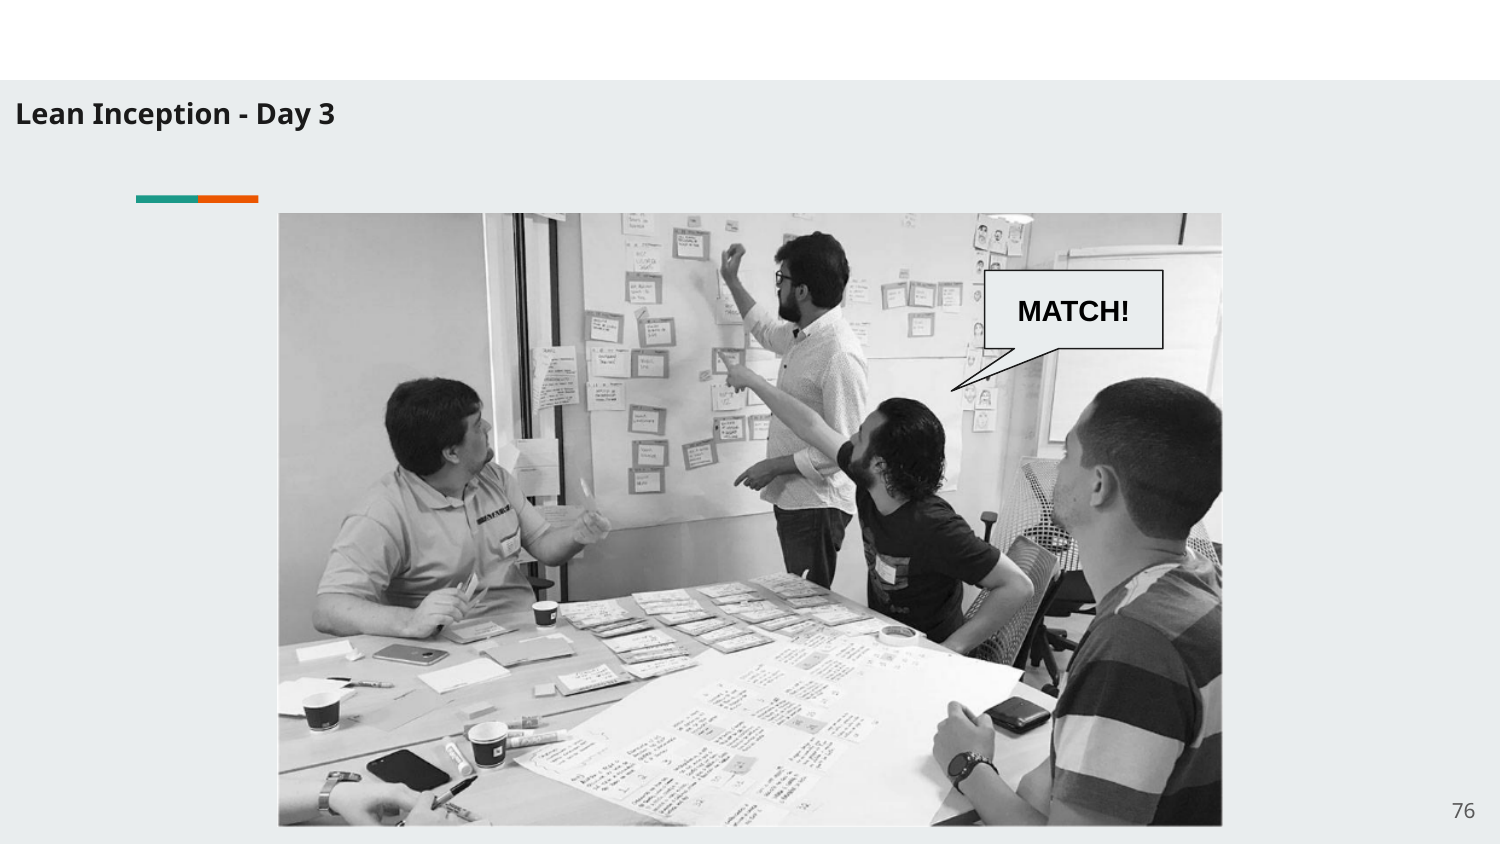

# Lean Inception - Day 3
MATCH!